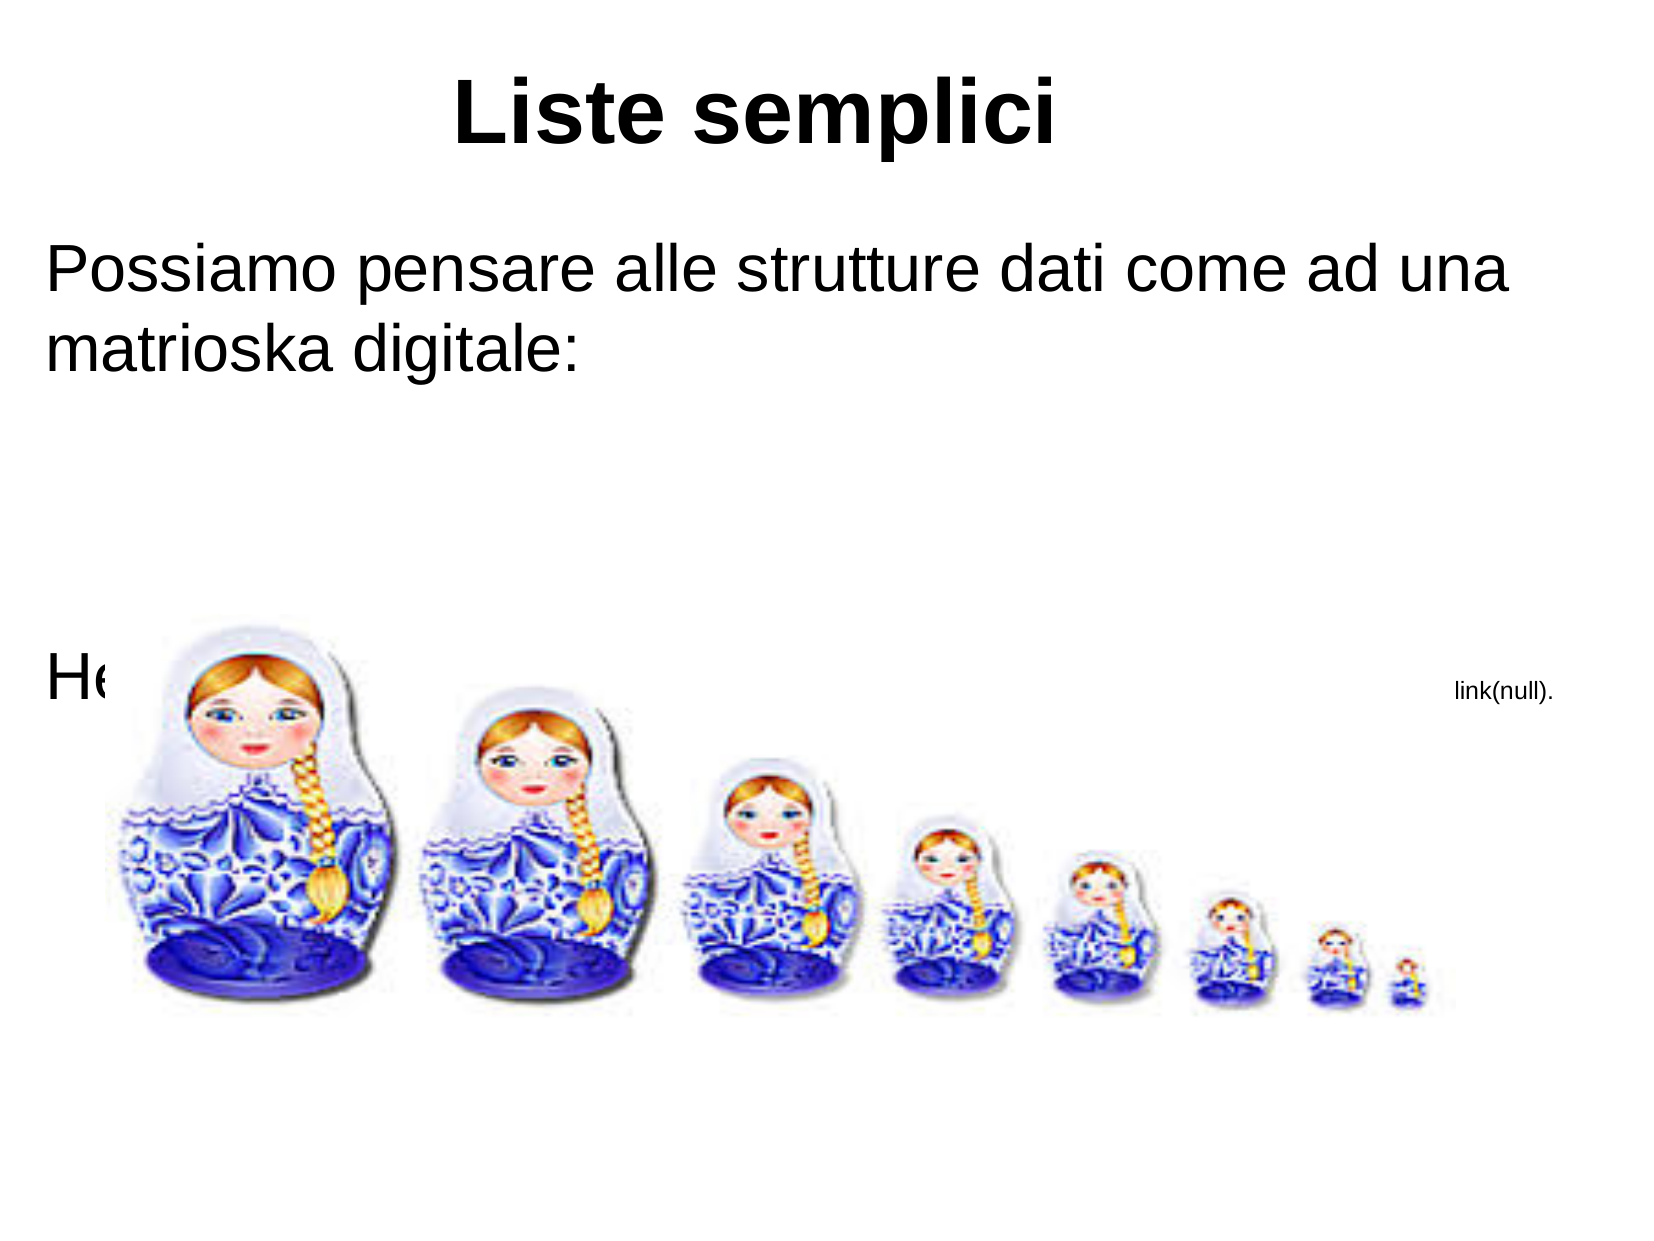

# Liste semplici
Possiamo pensare alle strutture dati come ad una matrioska digitale:
Head-Link--> info-link--> info-link--> info-link--> info-link--> info-link--> info-link---> ...info-link(null).